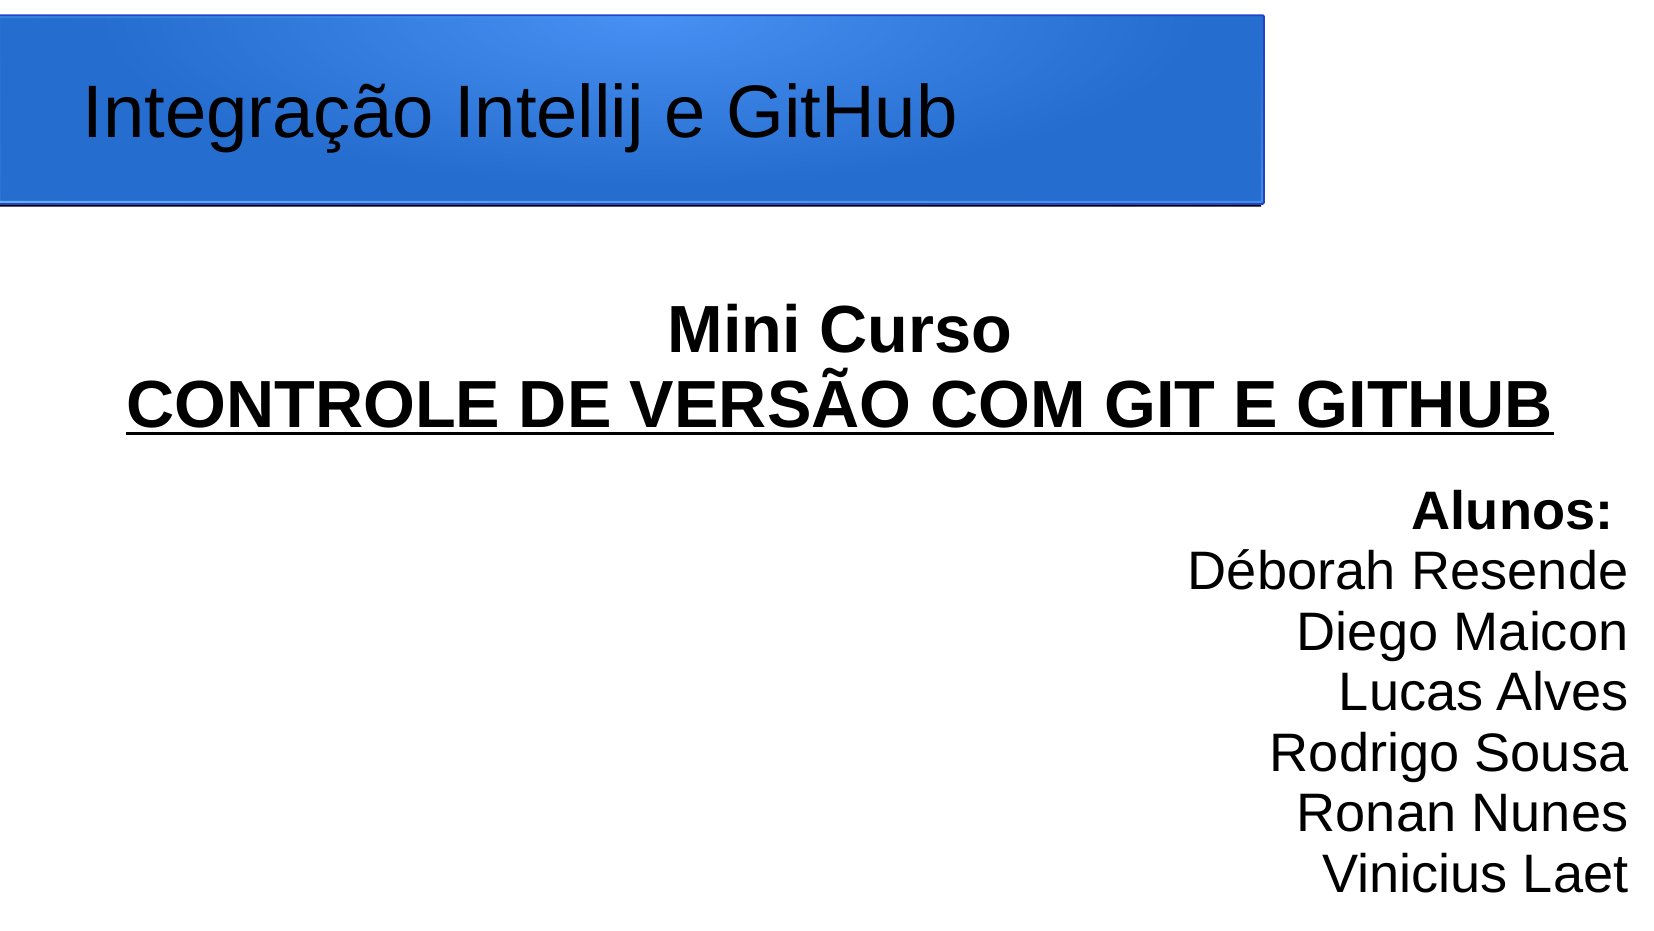

# Integração Intellij e GitHub
Mini Curso
CONTROLE DE VERSÃO COM GIT E GITHUB
Alunos:
Déborah Resende
Diego Maicon
Lucas Alves
Rodrigo Sousa
Ronan Nunes
Vinicius Laet